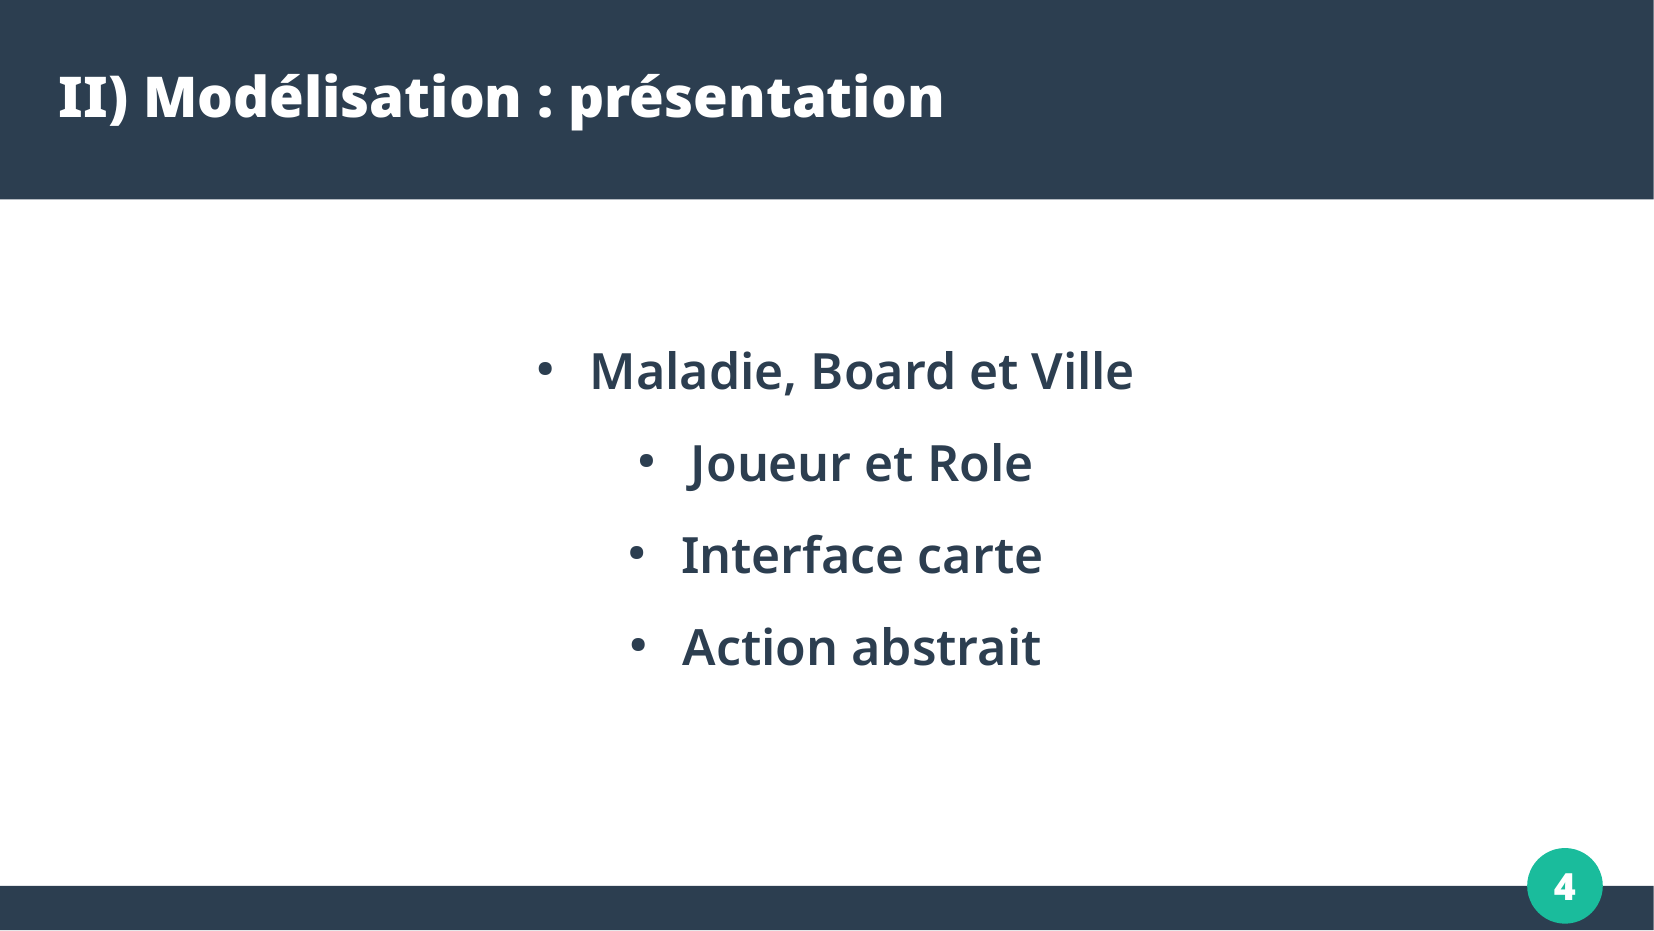

# II) Modélisation : présentation
Maladie, Board et Ville
Joueur et Role
Interface carte
Action abstrait